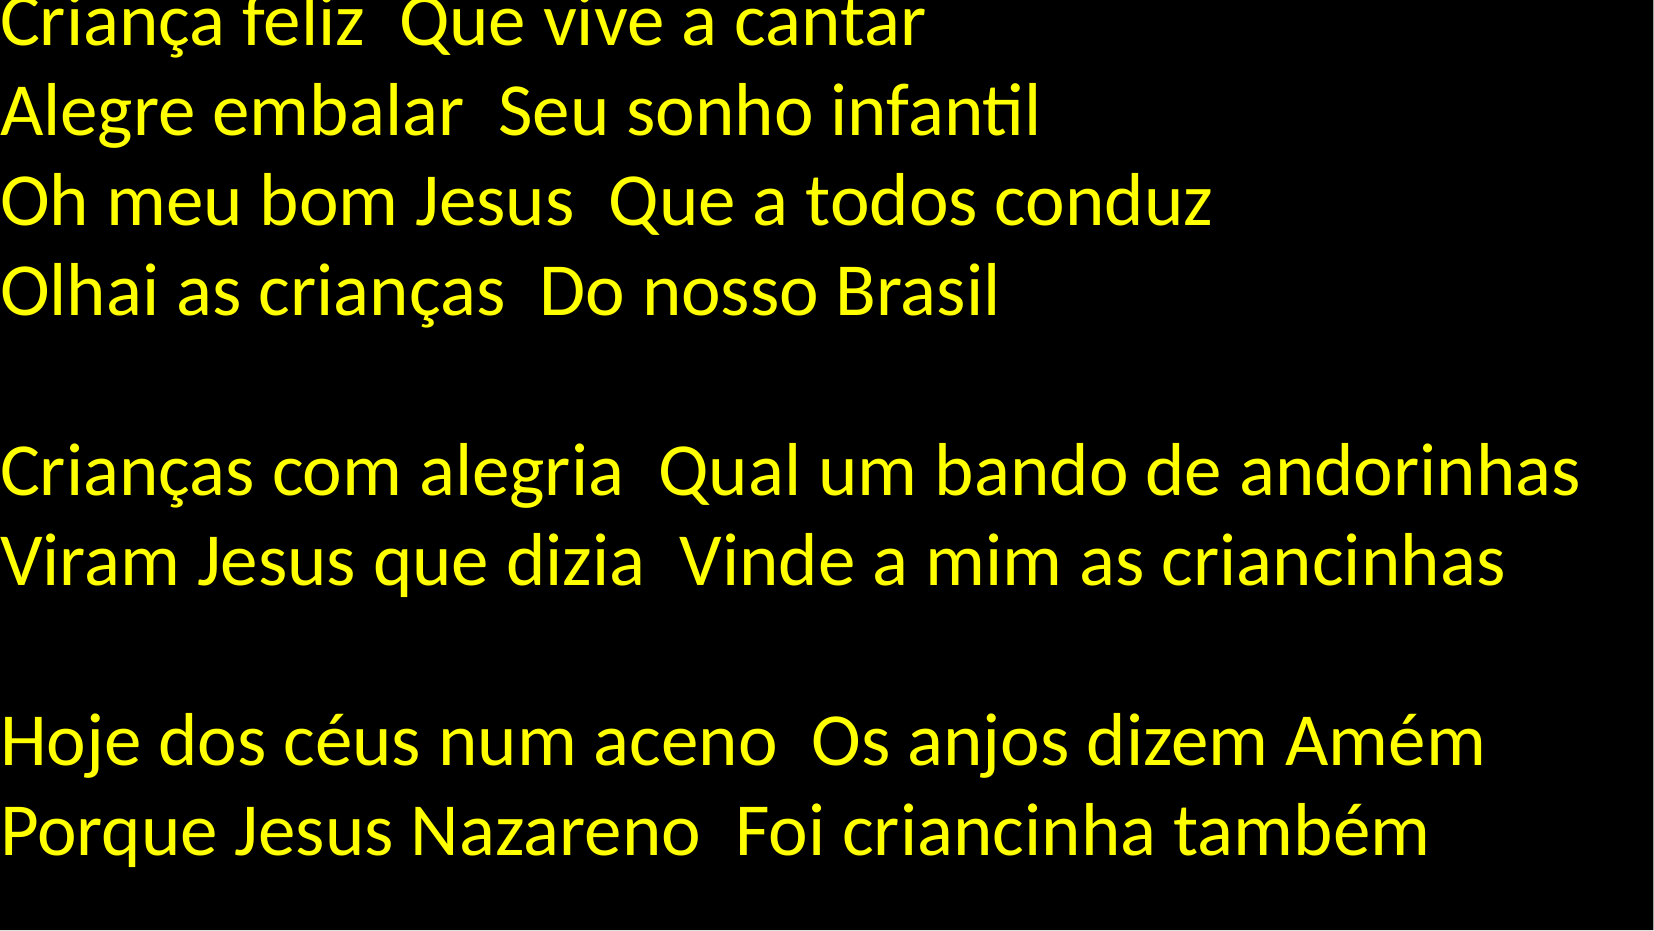

# Criança feliz Que vive a cantar Alegre embalar Seu sonho infantil Oh meu bom Jesus Que a todos conduz Olhai as crianças Do nosso Brasil Crianças com alegria Qual um bando de andorinhas Viram Jesus que dizia Vinde a mim as criancinhas Hoje dos céus num aceno Os anjos dizem Amém Porque Jesus Nazareno Foi criancinha também